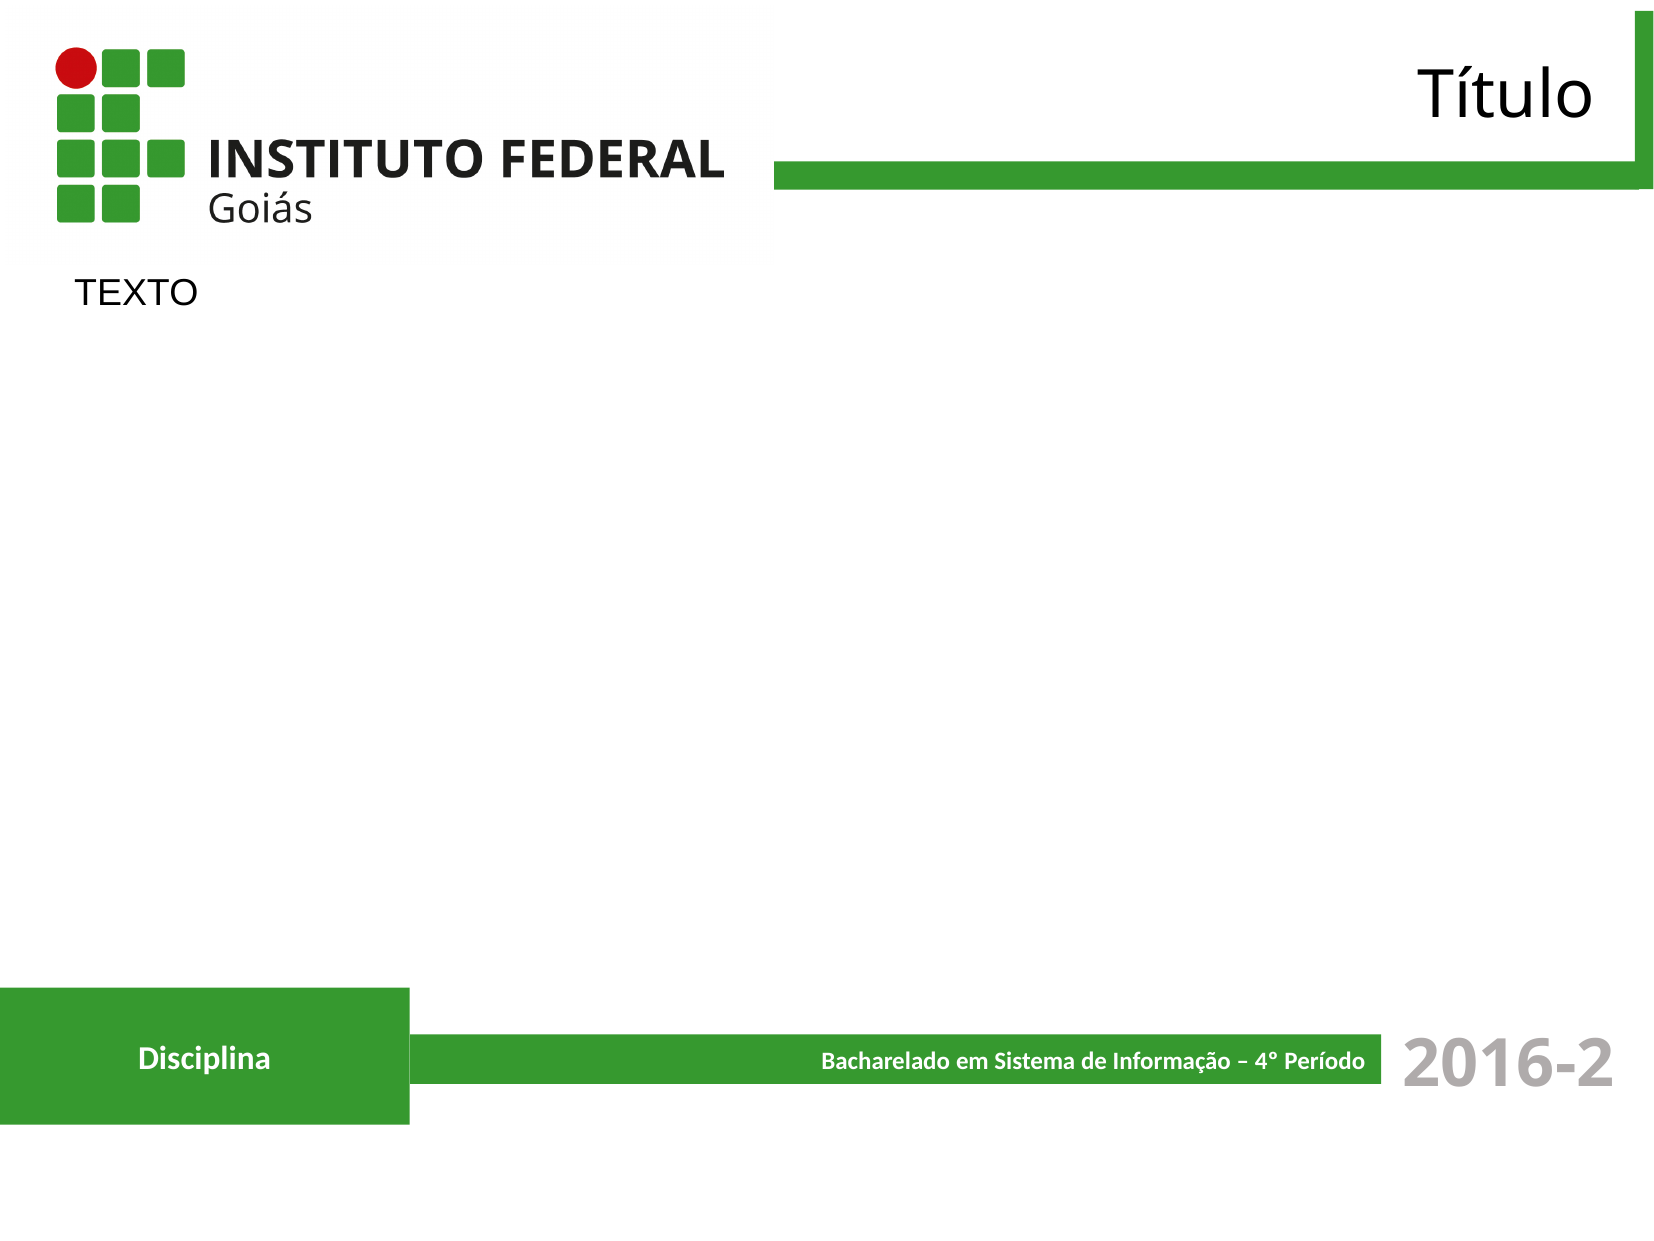

Título
TEXTO
Disciplina
2016-2
Bacharelado em Sistema de Informação – 4º Período